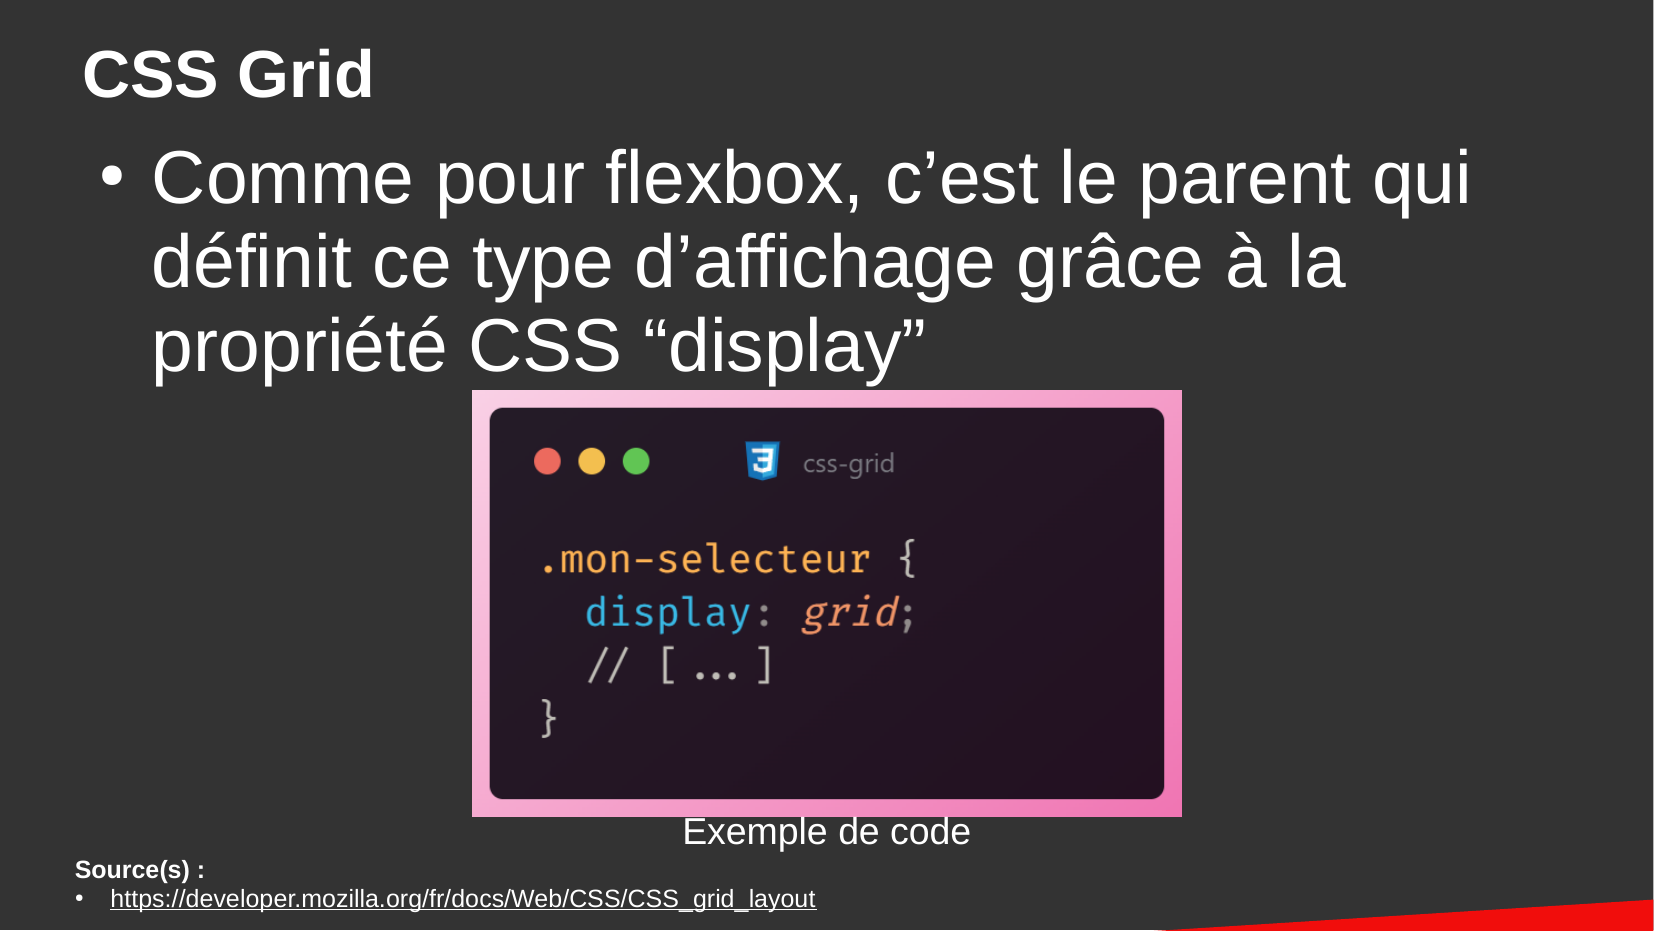

# CSS Grid
Comme pour flexbox, c’est le parent qui définit ce type d’affichage grâce à la propriété CSS “display”
Exemple de code
Source(s) :
https://developer.mozilla.org/fr/docs/Web/CSS/CSS_grid_layout